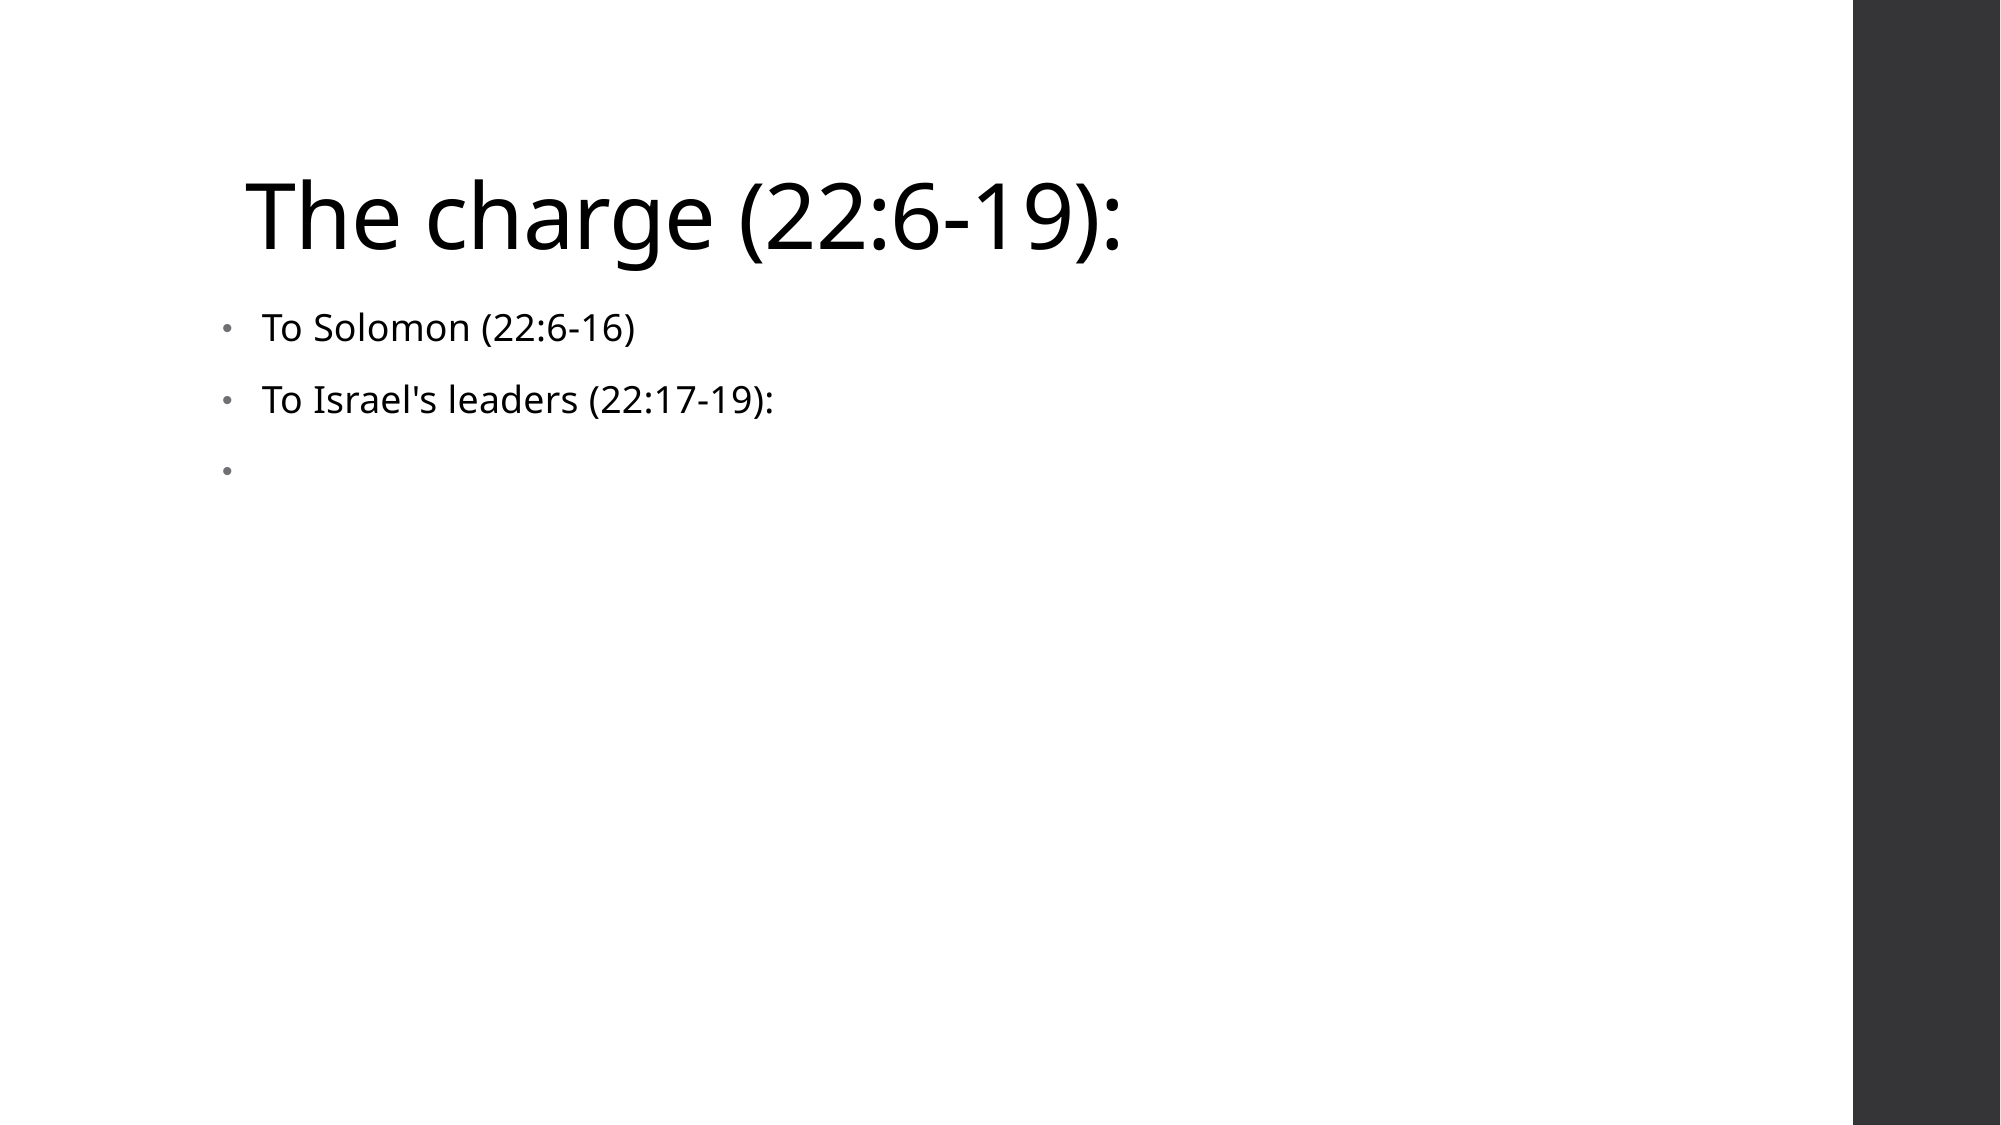

# The charge (22:6-19):
 To Solomon (22:6-16)
 To Israel's leaders (22:17-19):